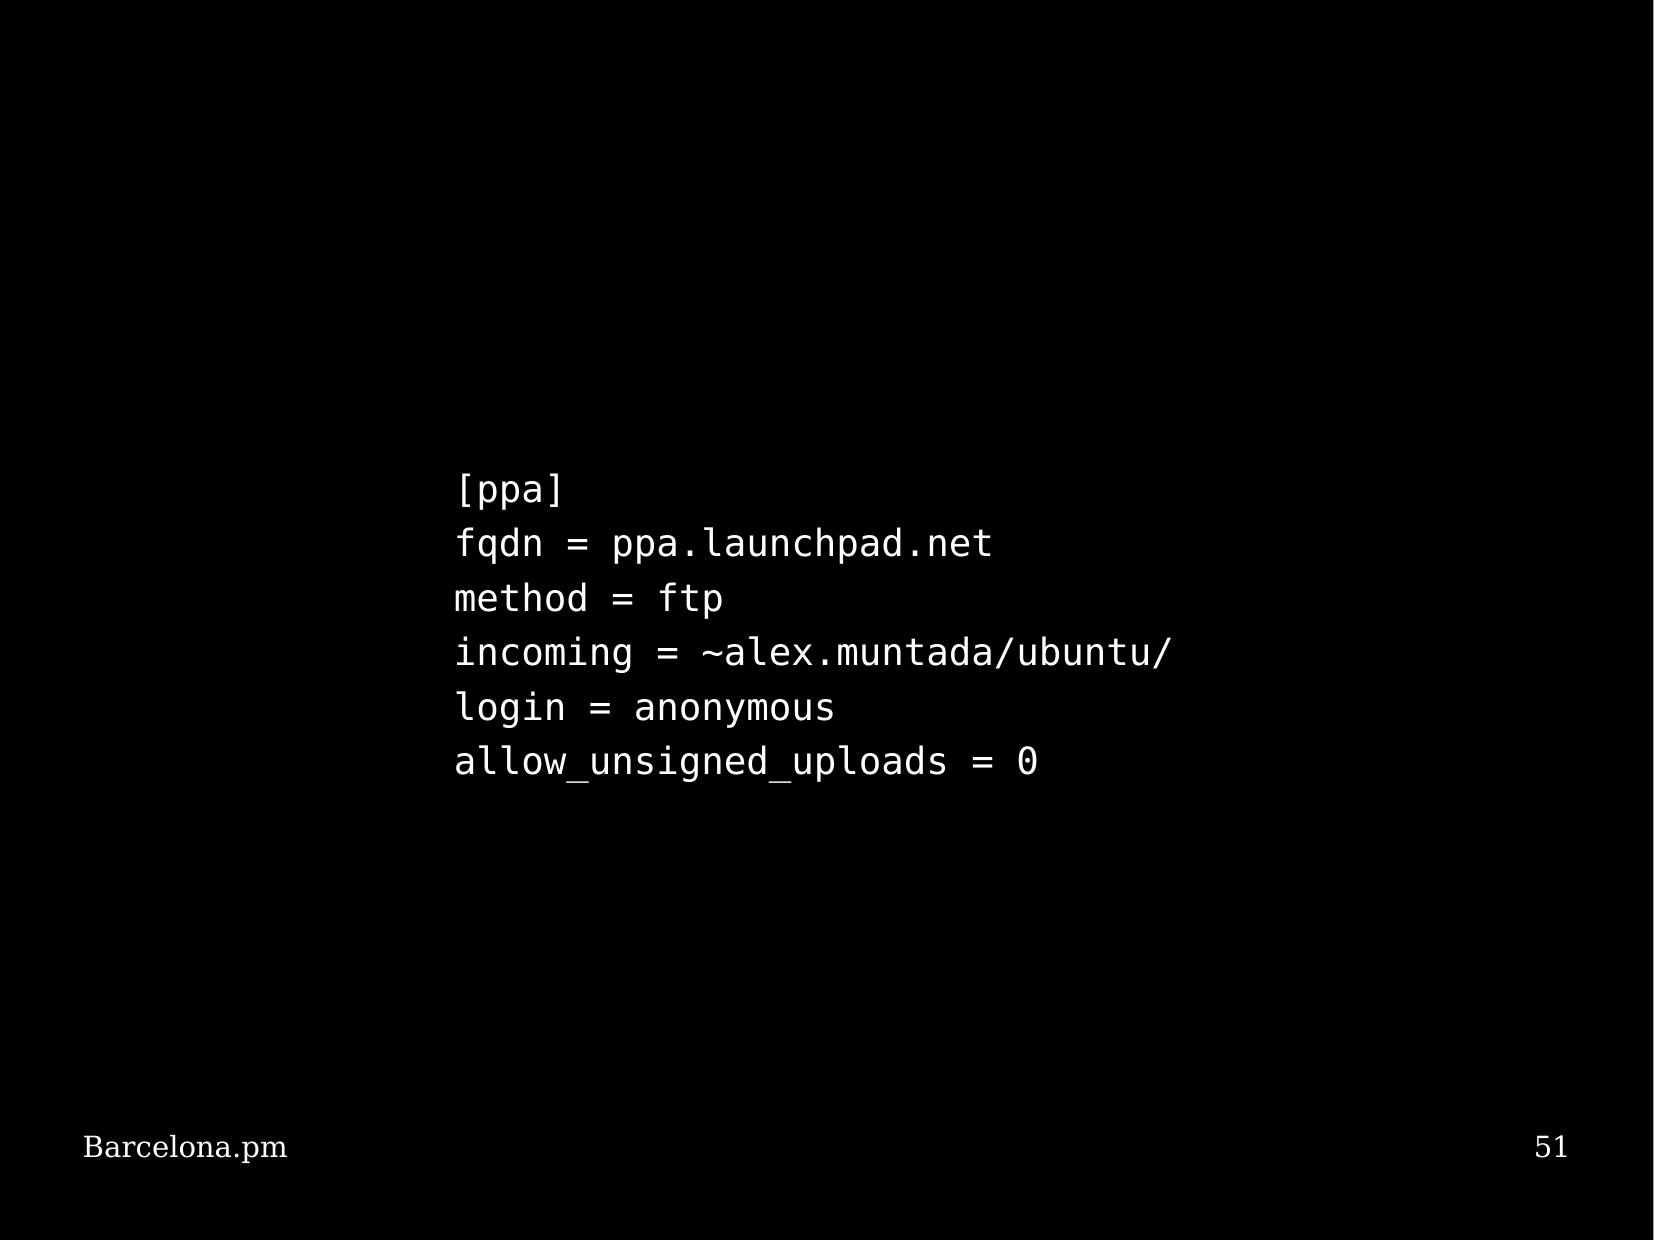

# [ppa] fqdn = ppa.launchpad.net method = ftp incoming = ~alex.muntada/ubuntu/ login = anonymous allow_unsigned_uploads = 0
Barcelona.pm
51